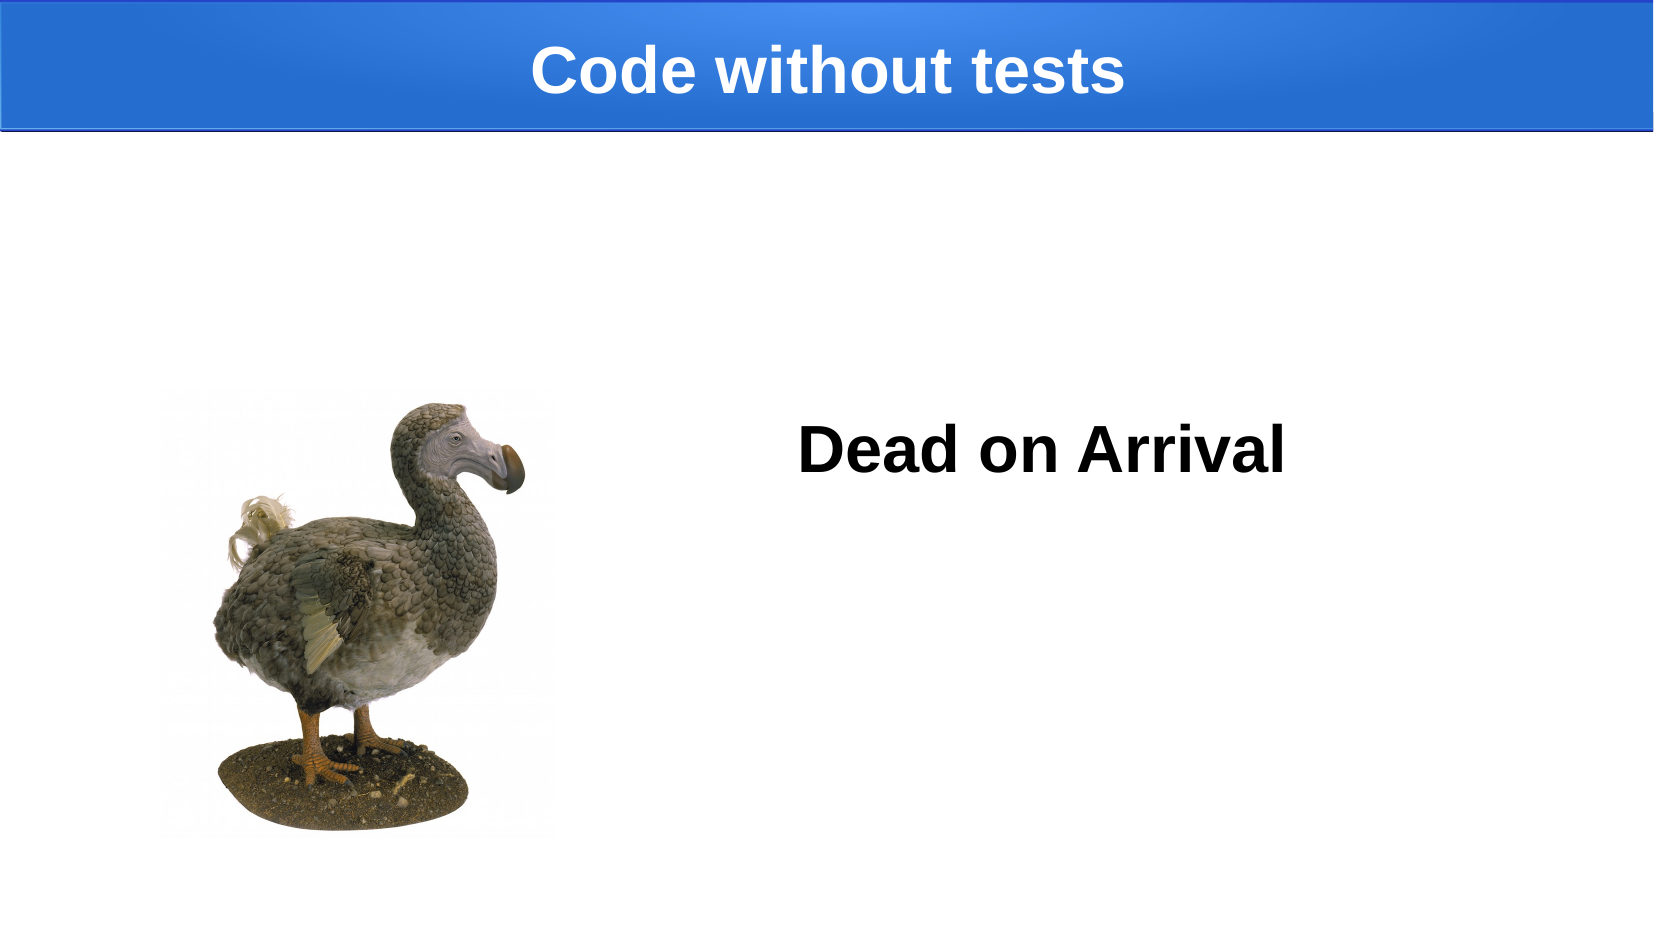

# Code without tests
Dead on Arrival